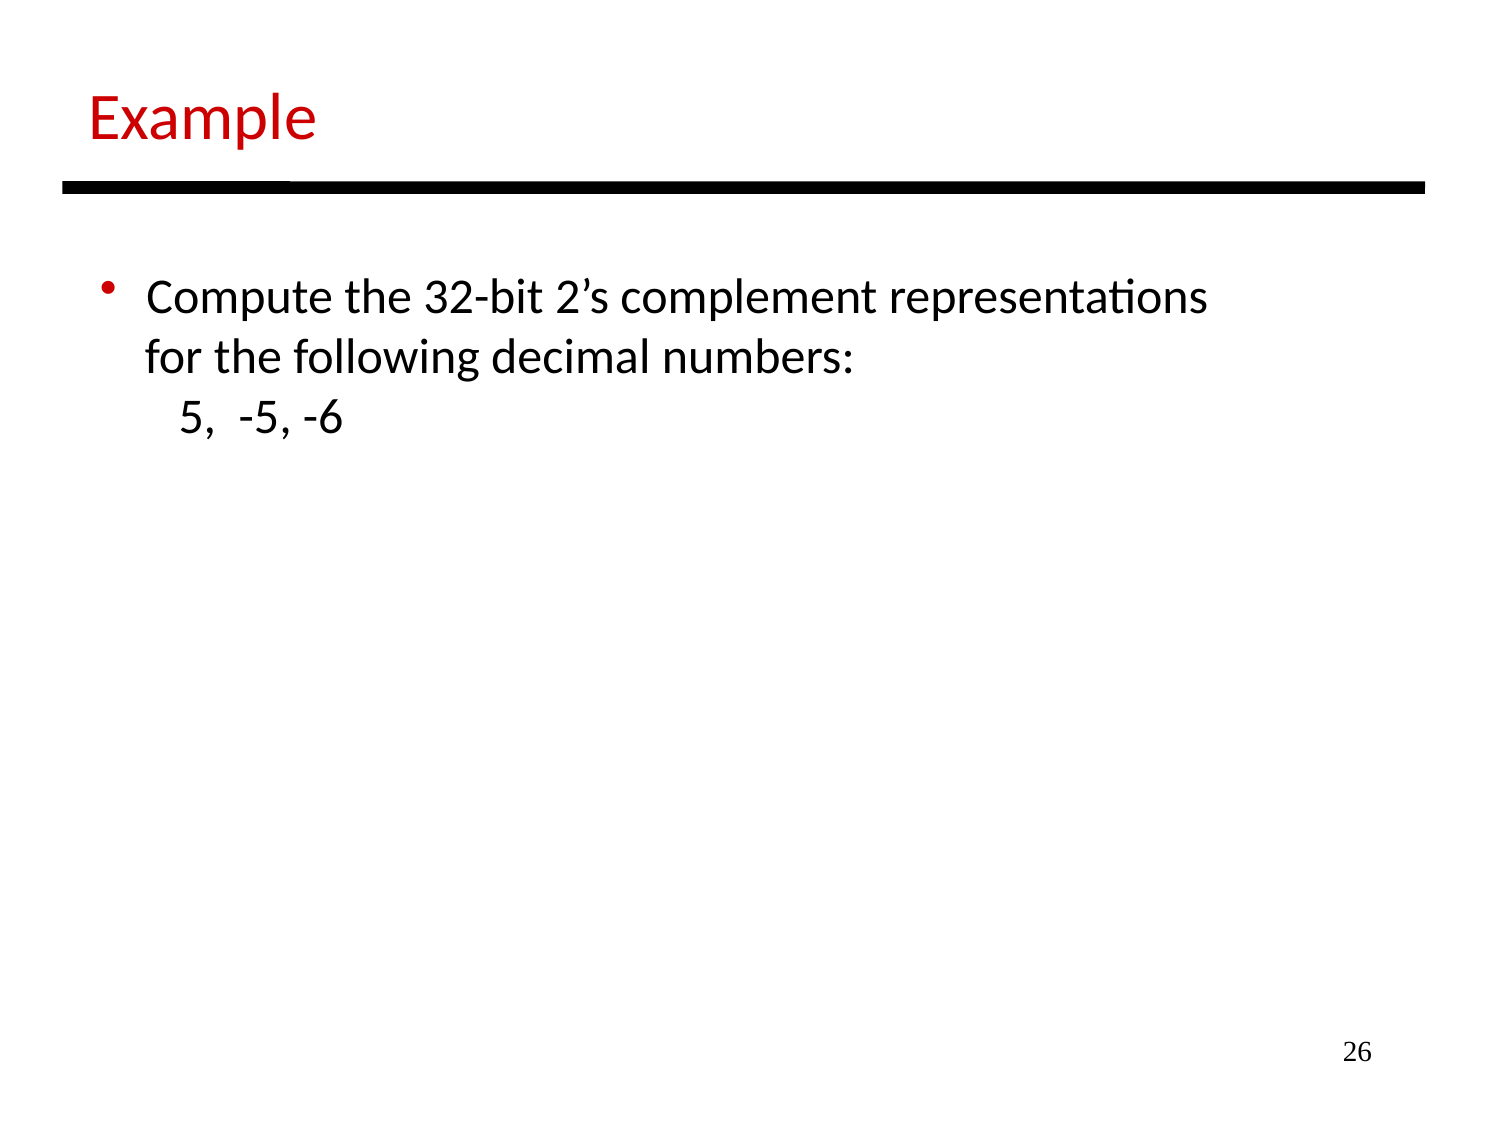

Example
 Compute the 32-bit 2’s complement representations
 for the following decimal numbers:
 5, -5, -6